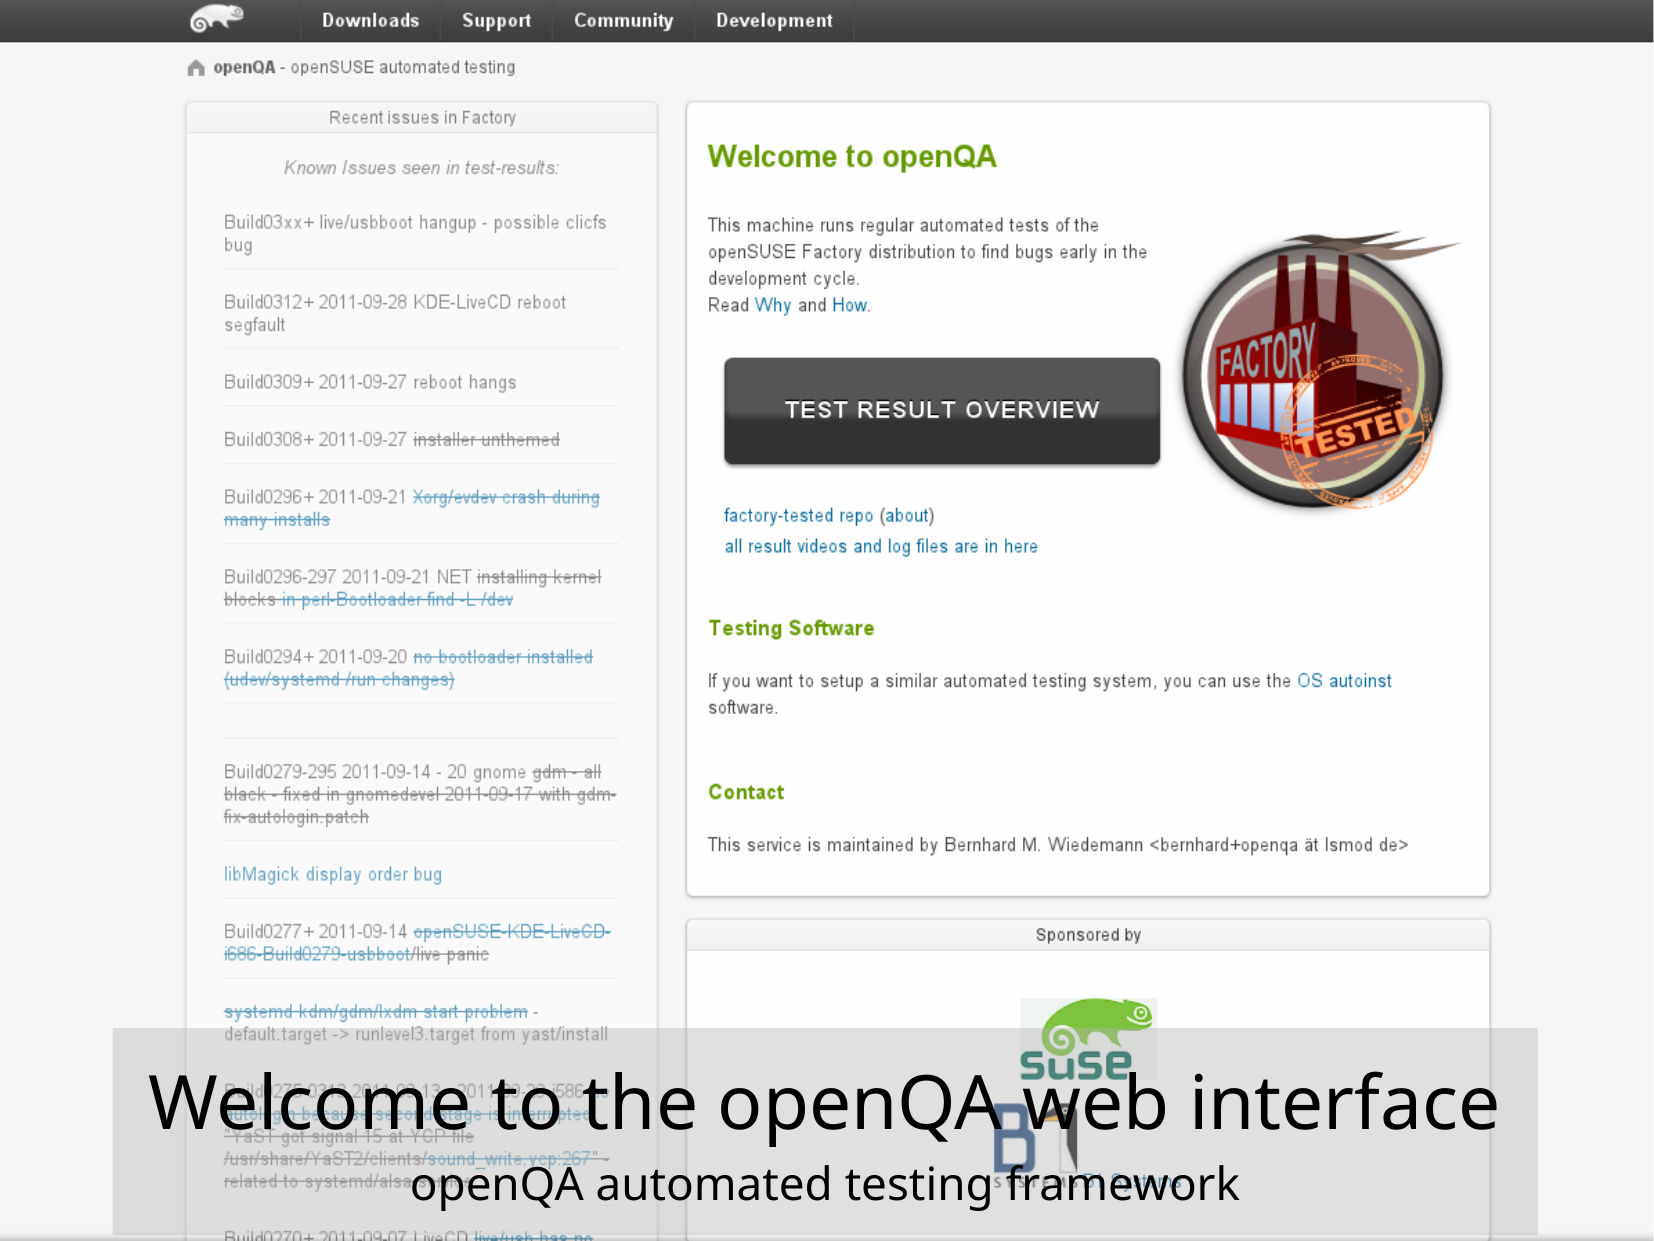

# Welcome to the openQA web interface openQA automated testing framework